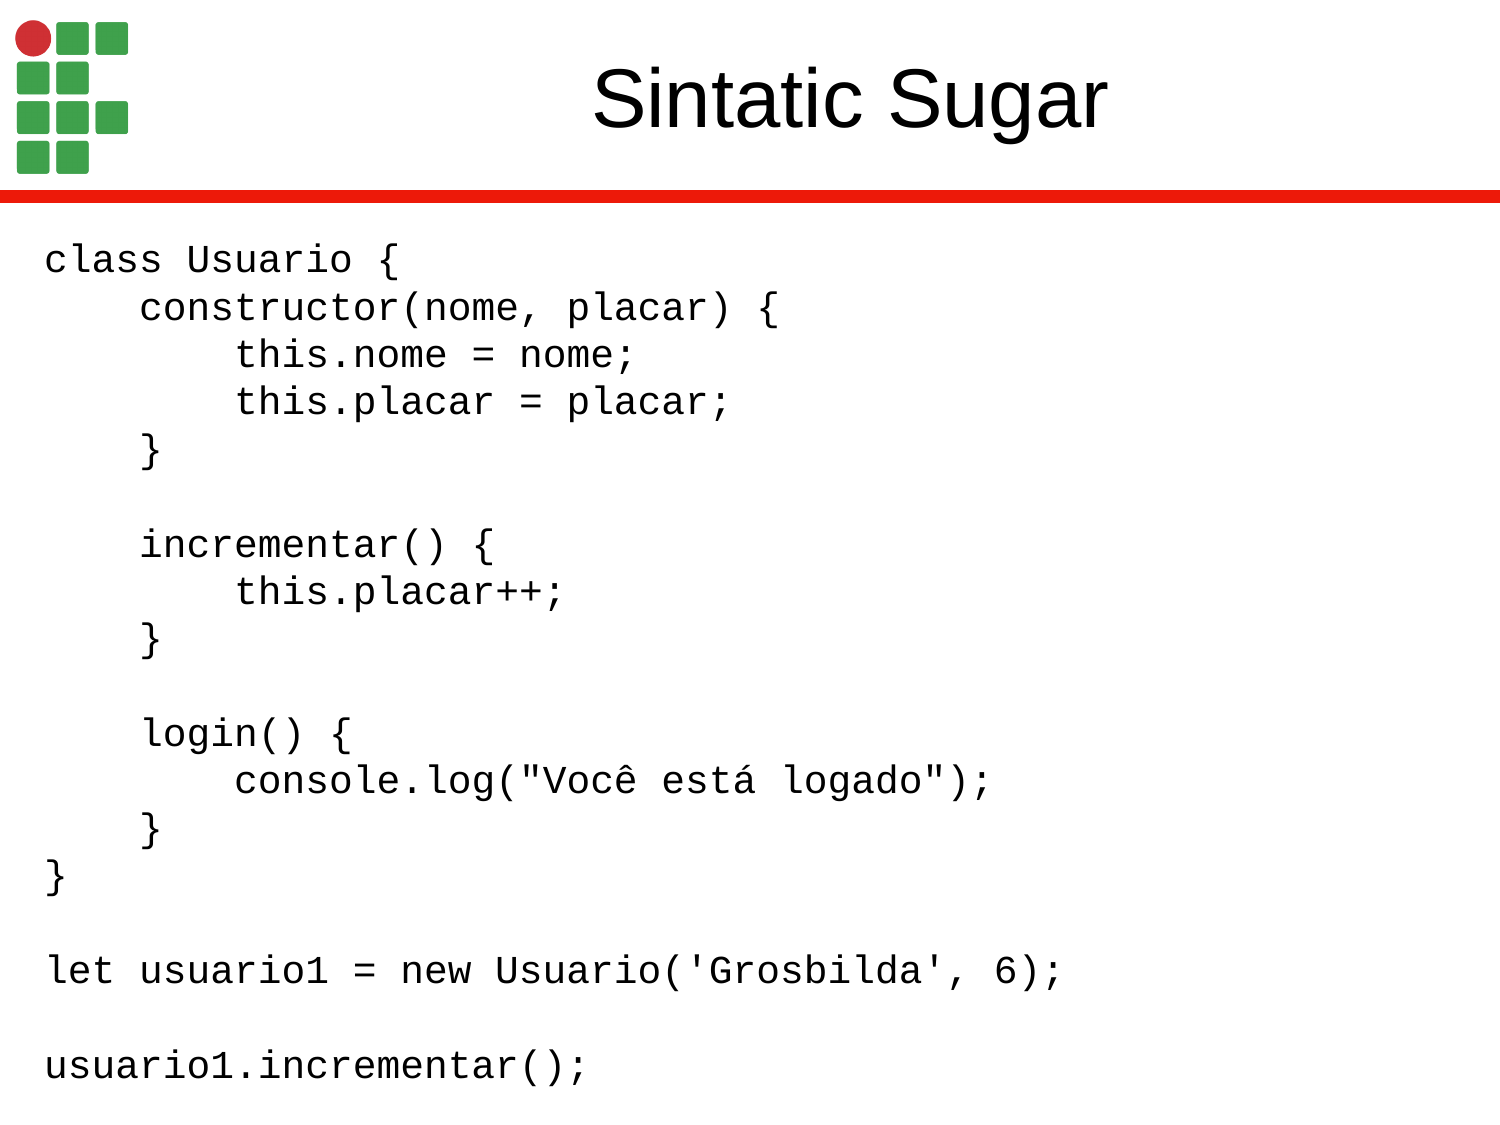

# Sintatic Sugar
class Usuario {
 constructor(nome, placar) {
 this.nome = nome;
 this.placar = placar;
 }
 incrementar() {
 this.placar++;
 }
 login() {
 console.log("Você está logado");
 }
}
let usuario1 = new Usuario('Grosbilda', 6);
usuario1.incrementar();